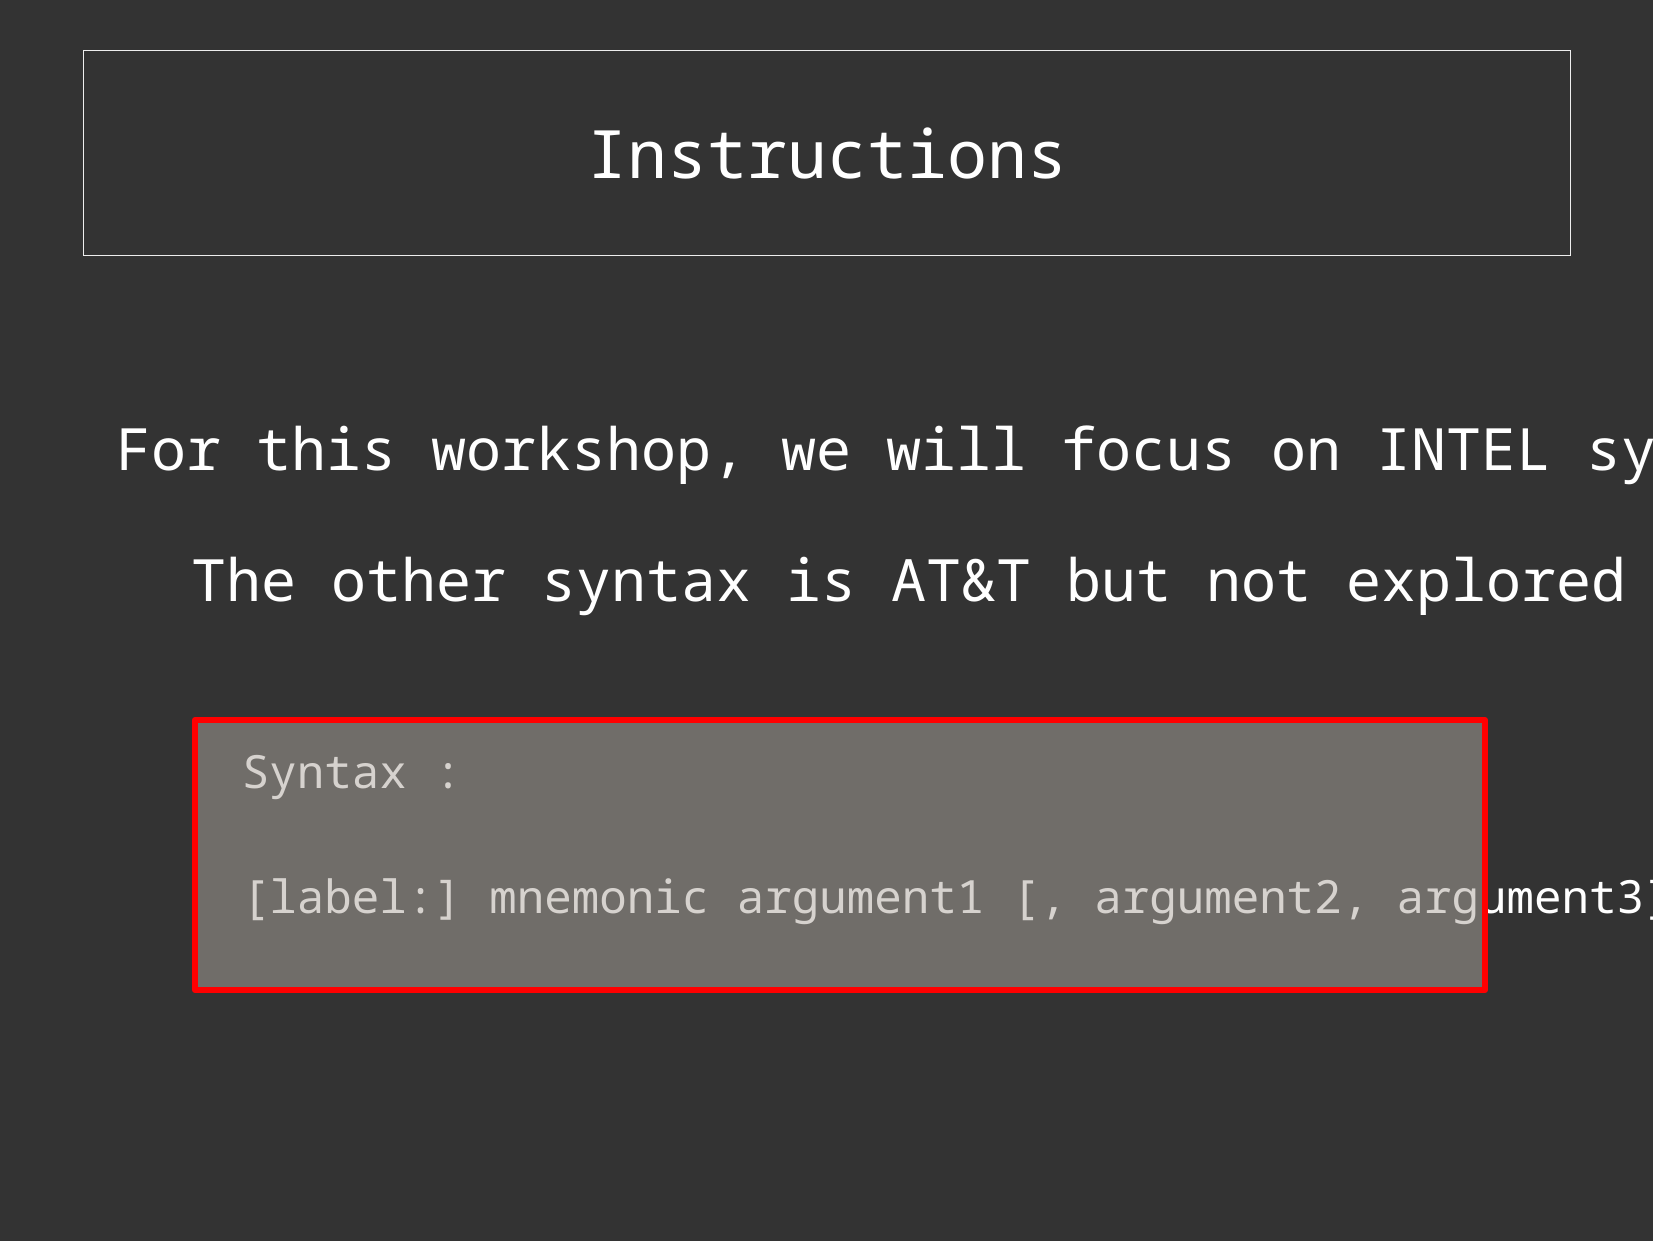

Instructions
For this workshop, we will focus on INTEL syntax
	The other syntax is AT&T but not explored here
Syntax :
[label:] mnemonic argument1 [, argument2, argument3]